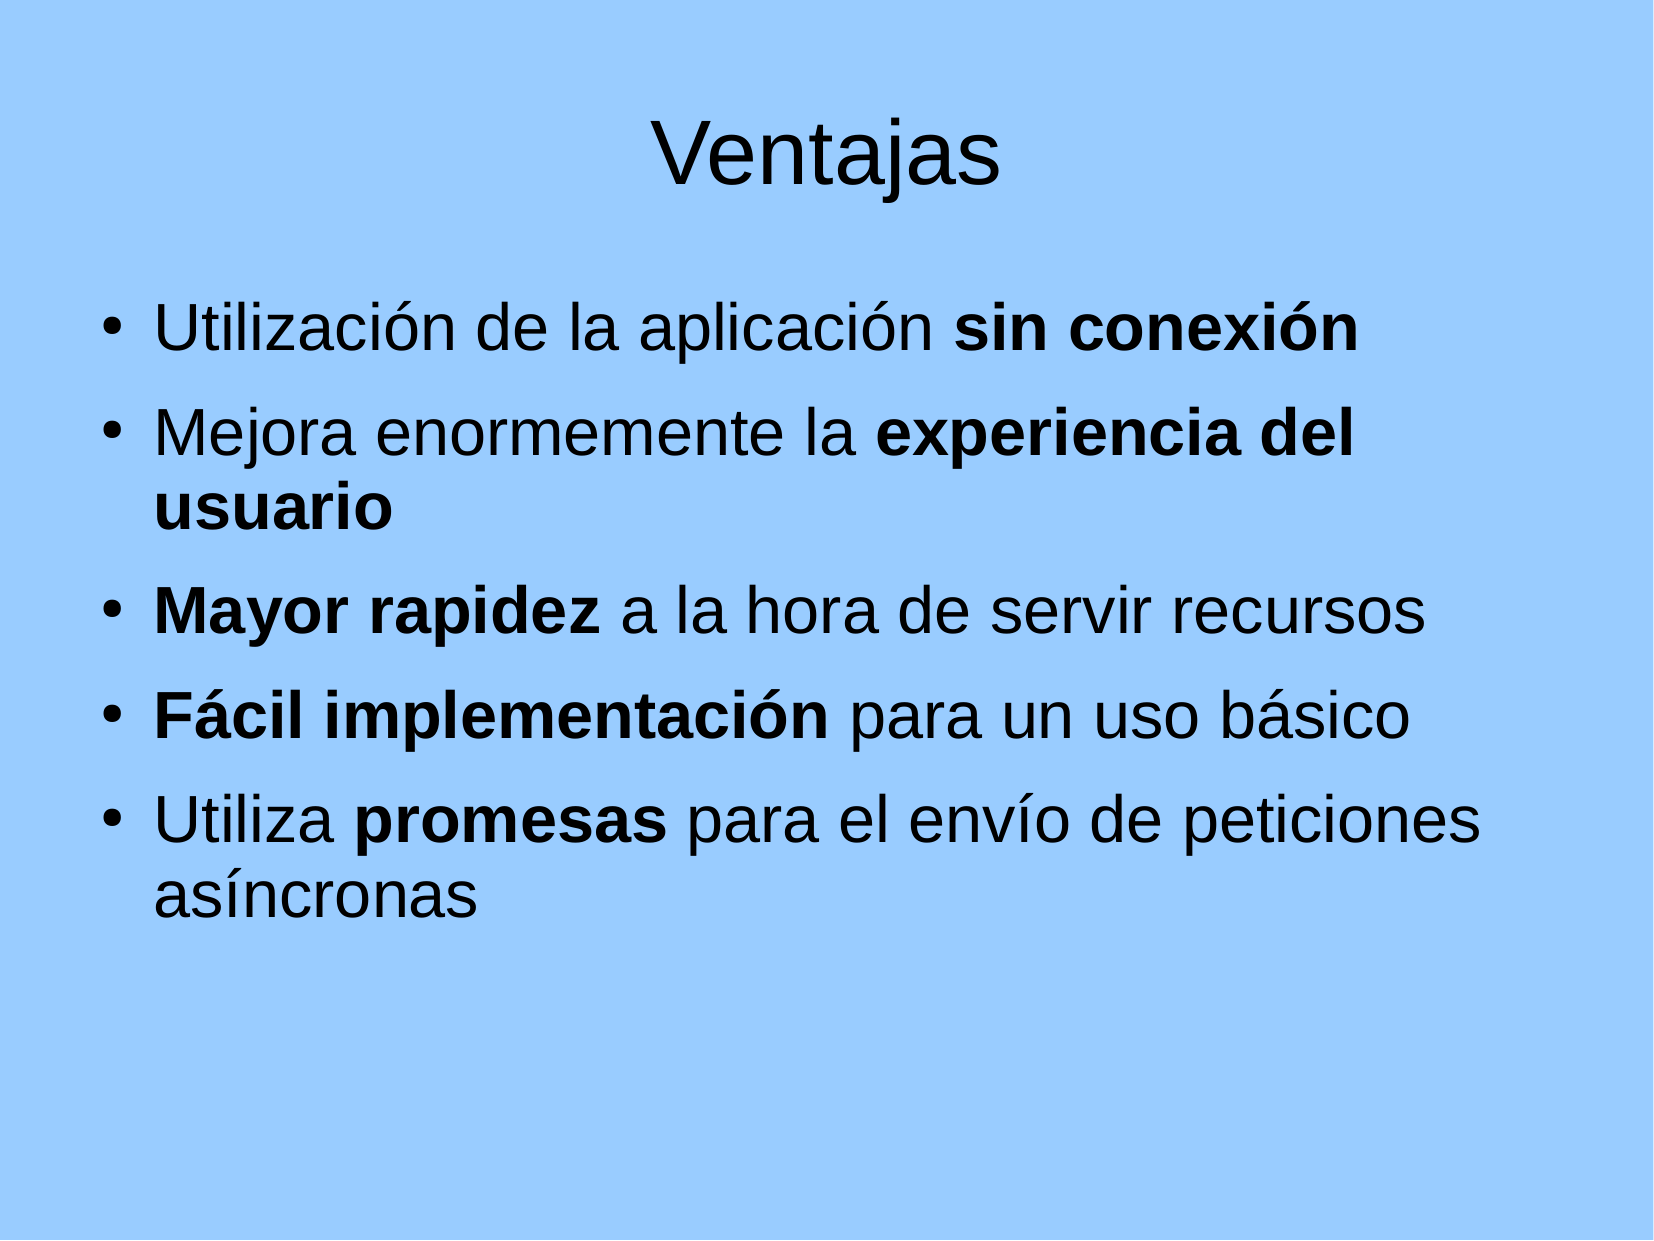

# Ventajas
Utilización de la aplicación sin conexión
Mejora enormemente la experiencia del usuario
Mayor rapidez a la hora de servir recursos
Fácil implementación para un uso básico
Utiliza promesas para el envío de peticiones asíncronas